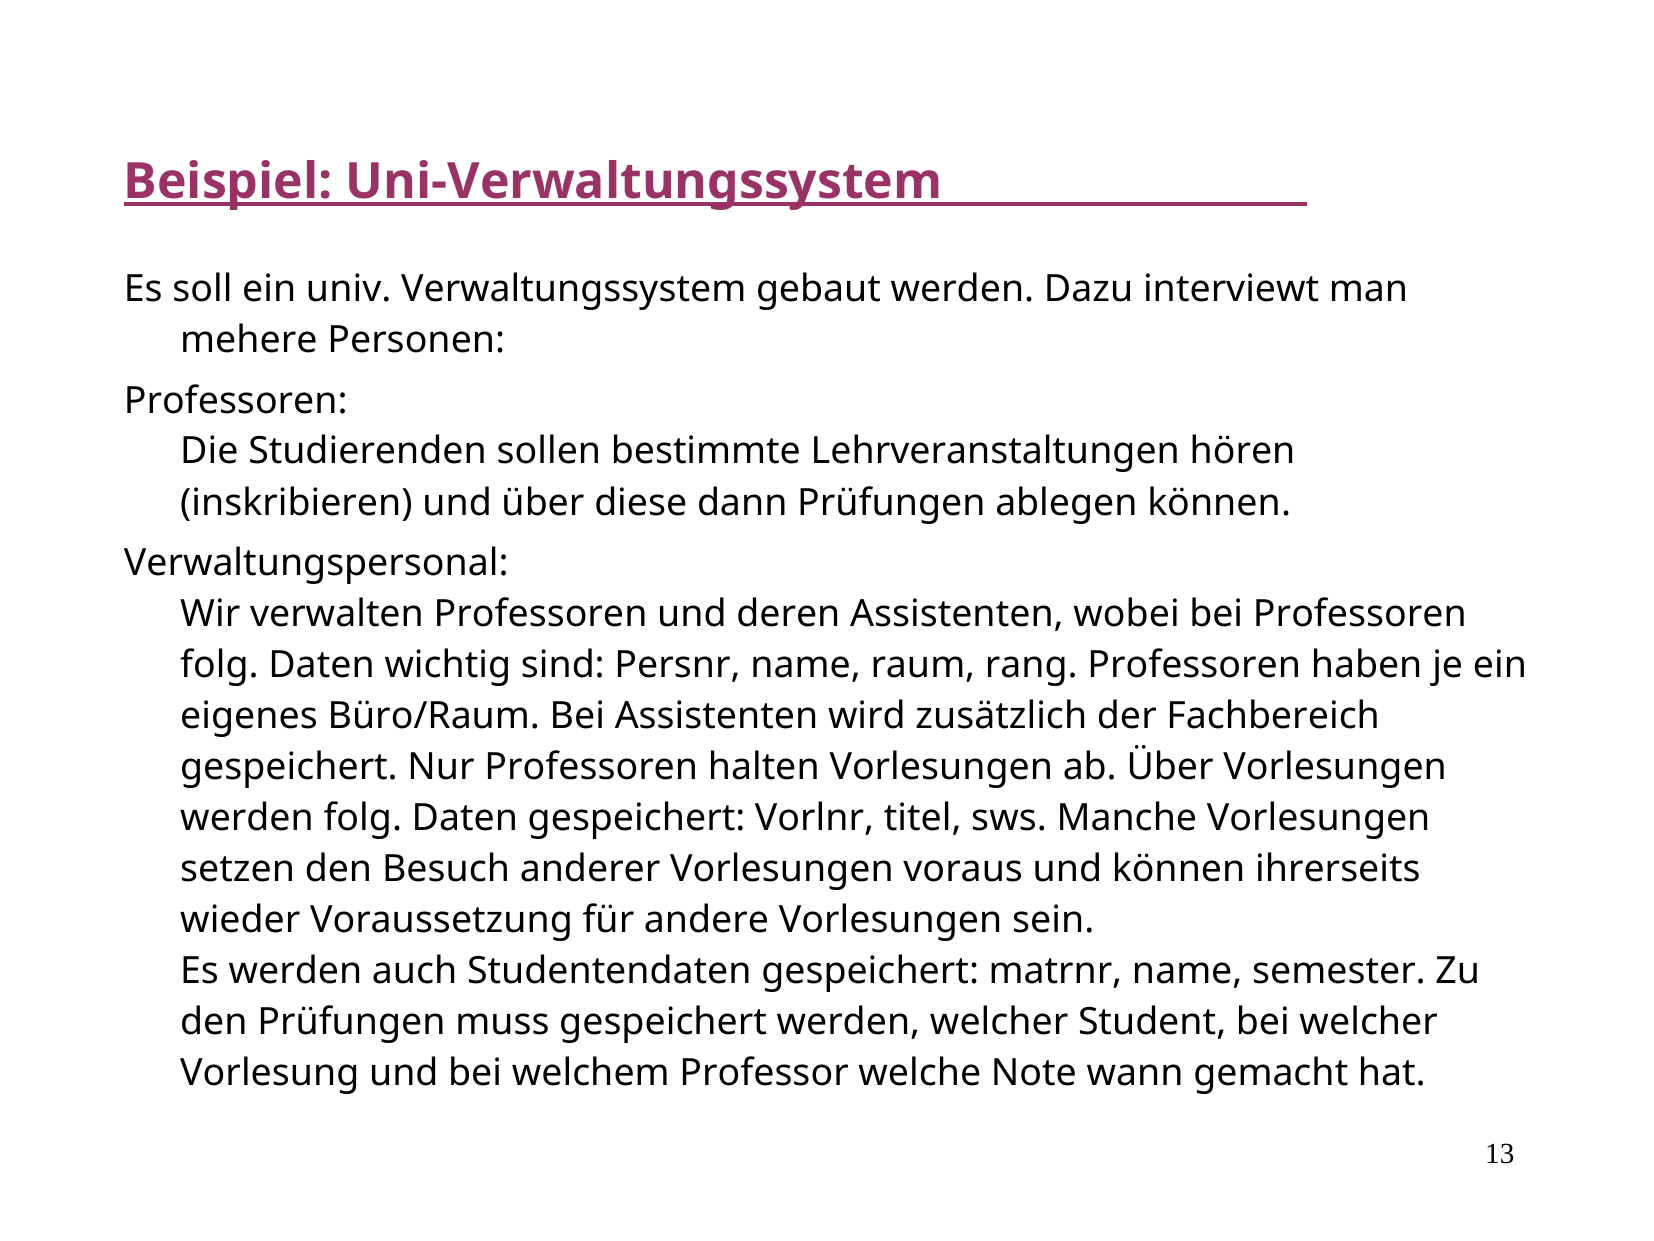

# Beispiel: Uni-Verwaltungssystem
Es soll ein univ. Verwaltungssystem gebaut werden. Dazu interviewt man mehere Personen:
Professoren:
Die Studierenden sollen bestimmte Lehrveranstaltungen hören (inskribieren) und über diese dann Prüfungen ablegen können.
Verwaltungspersonal:
Wir verwalten Professoren und deren Assistenten, wobei bei Professoren folg. Daten wichtig sind: Persnr, name, raum, rang. Professoren haben je ein eigenes Büro/Raum. Bei Assistenten wird zusätzlich der Fachbereich gespeichert. Nur Professoren halten Vorlesungen ab. Über Vorlesungen werden folg. Daten gespeichert: Vorlnr, titel, sws. Manche Vorlesungen setzen den Besuch anderer Vorlesungen voraus und können ihrerseits wieder Voraussetzung für andere Vorlesungen sein.
Es werden auch Studentendaten gespeichert: matrnr, name, semester. Zu den Prüfungen muss gespeichert werden, welcher Student, bei welcher Vorlesung und bei welchem Professor welche Note wann gemacht hat.
13